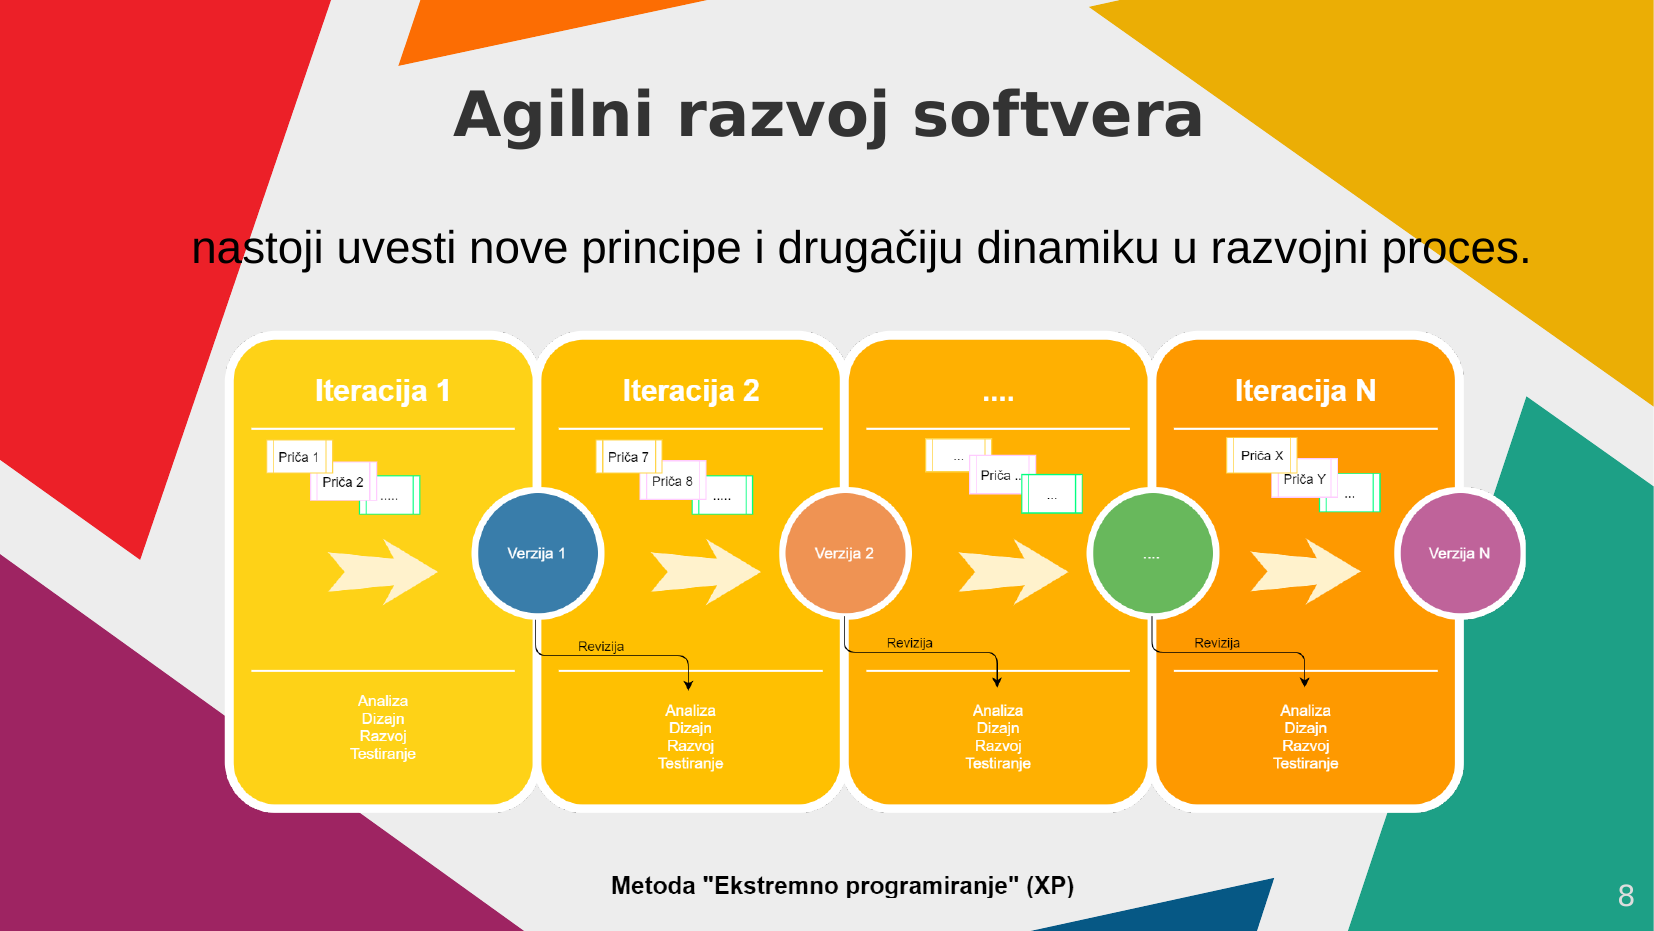

# Agilni razvoj softvera
nastoji uvesti nove principe i drugačiju dinamiku u razvojni proces.
8